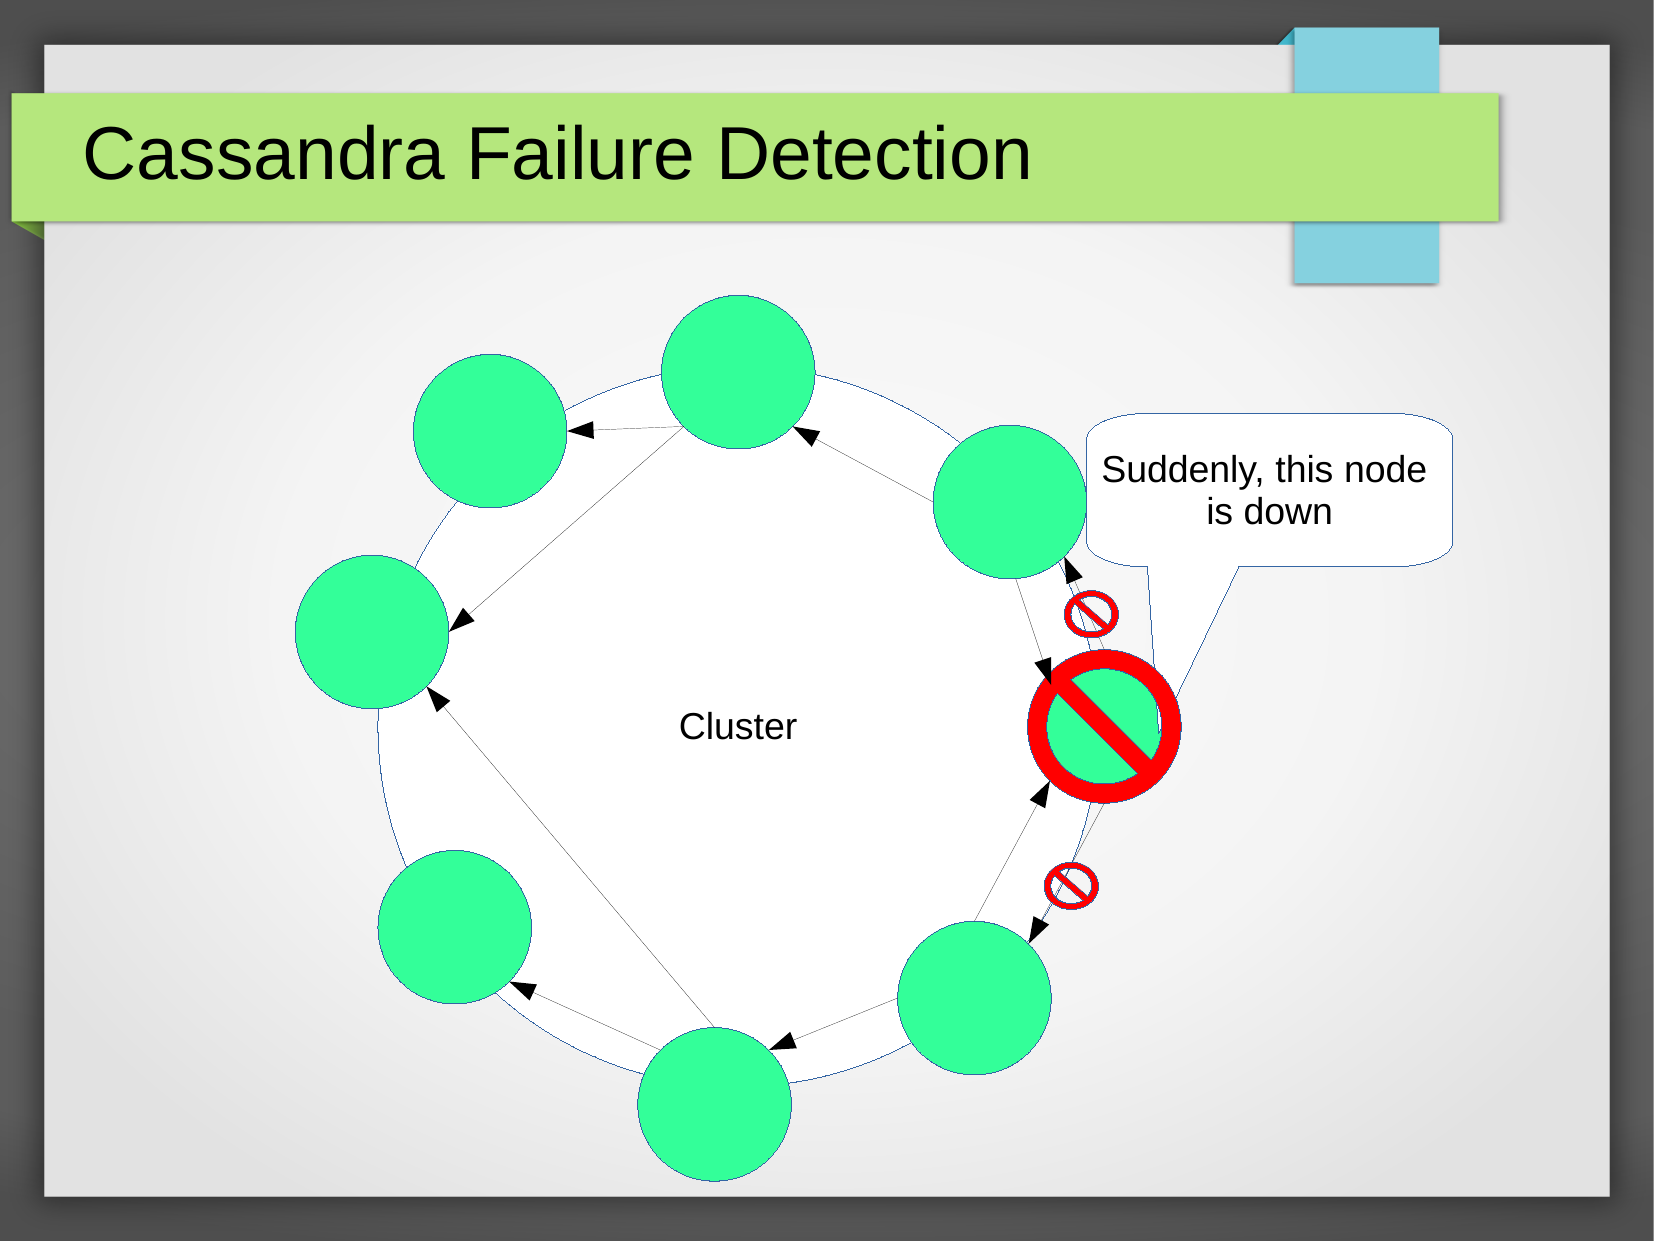

# Cassandra Failure Detection
Cluster
Suddenly, this node
is down